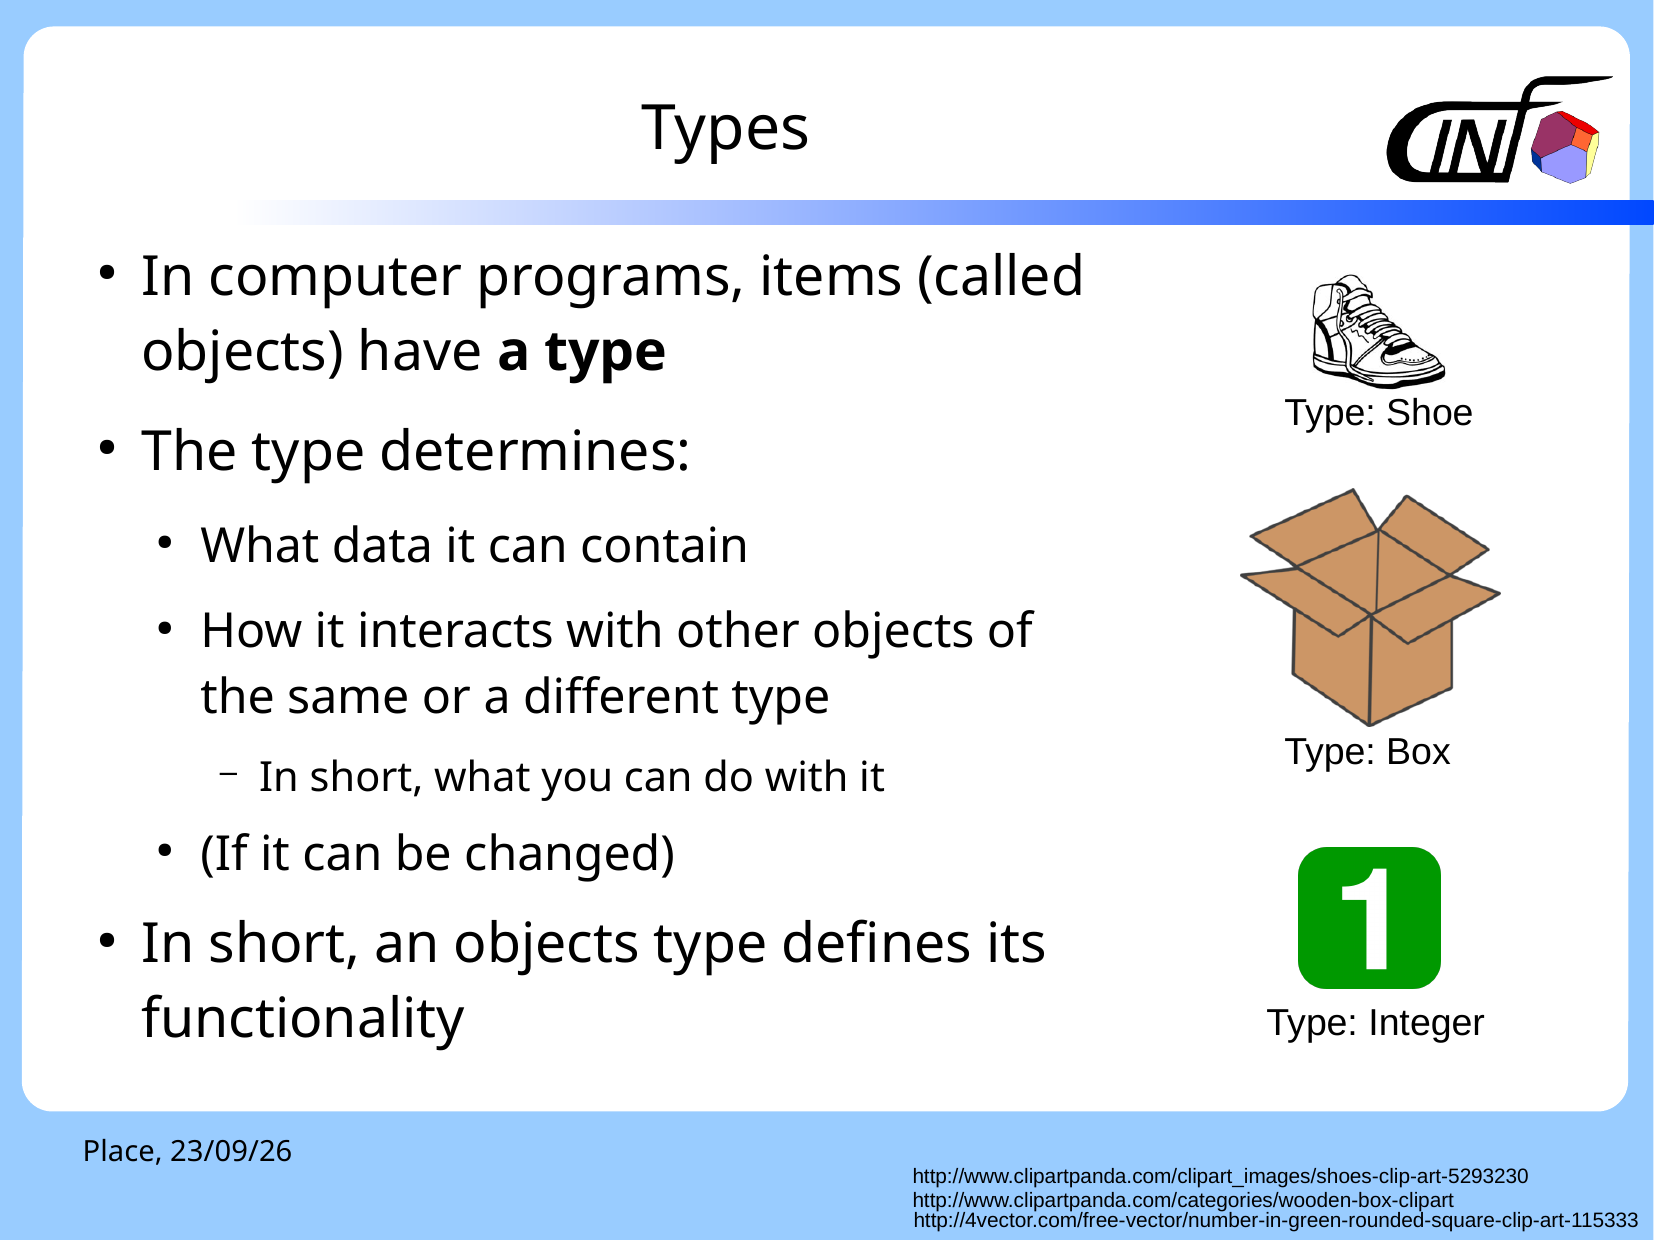

# Types
In computer programs, items (called objects) have a type
The type determines:
What data it can contain
How it interacts with other objects of the same or a different type
In short, what you can do with it
(If it can be changed)
In short, an objects type defines its functionality
Type: Shoe
Type: Box
Type: Integer
http://www.clipartpanda.com/clipart_images/shoes-clip-art-5293230
http://www.clipartpanda.com/categories/wooden-box-clipart
http://4vector.com/free-vector/number-in-green-rounded-square-clip-art-115333